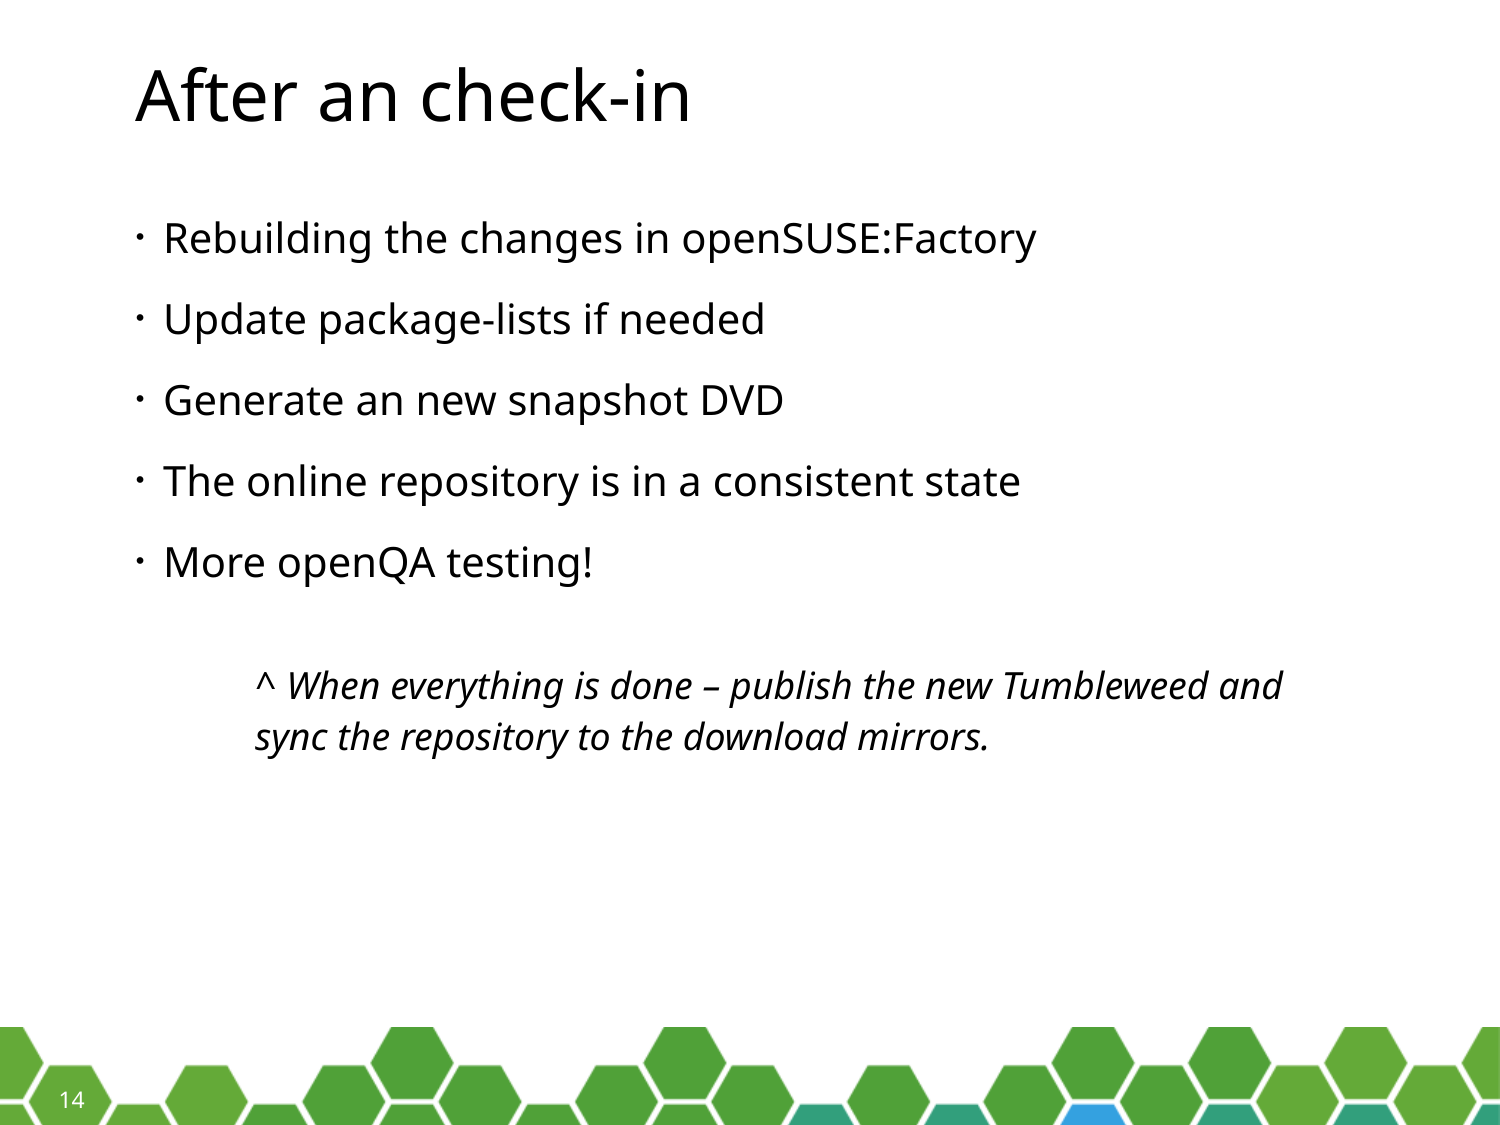

# After an check-in
Rebuilding the changes in openSUSE:Factory
Update package-lists if needed
Generate an new snapshot DVD
The online repository is in a consistent state
More openQA testing!
^ When everything is done – publish the new Tumbleweed and sync the repository to the download mirrors.